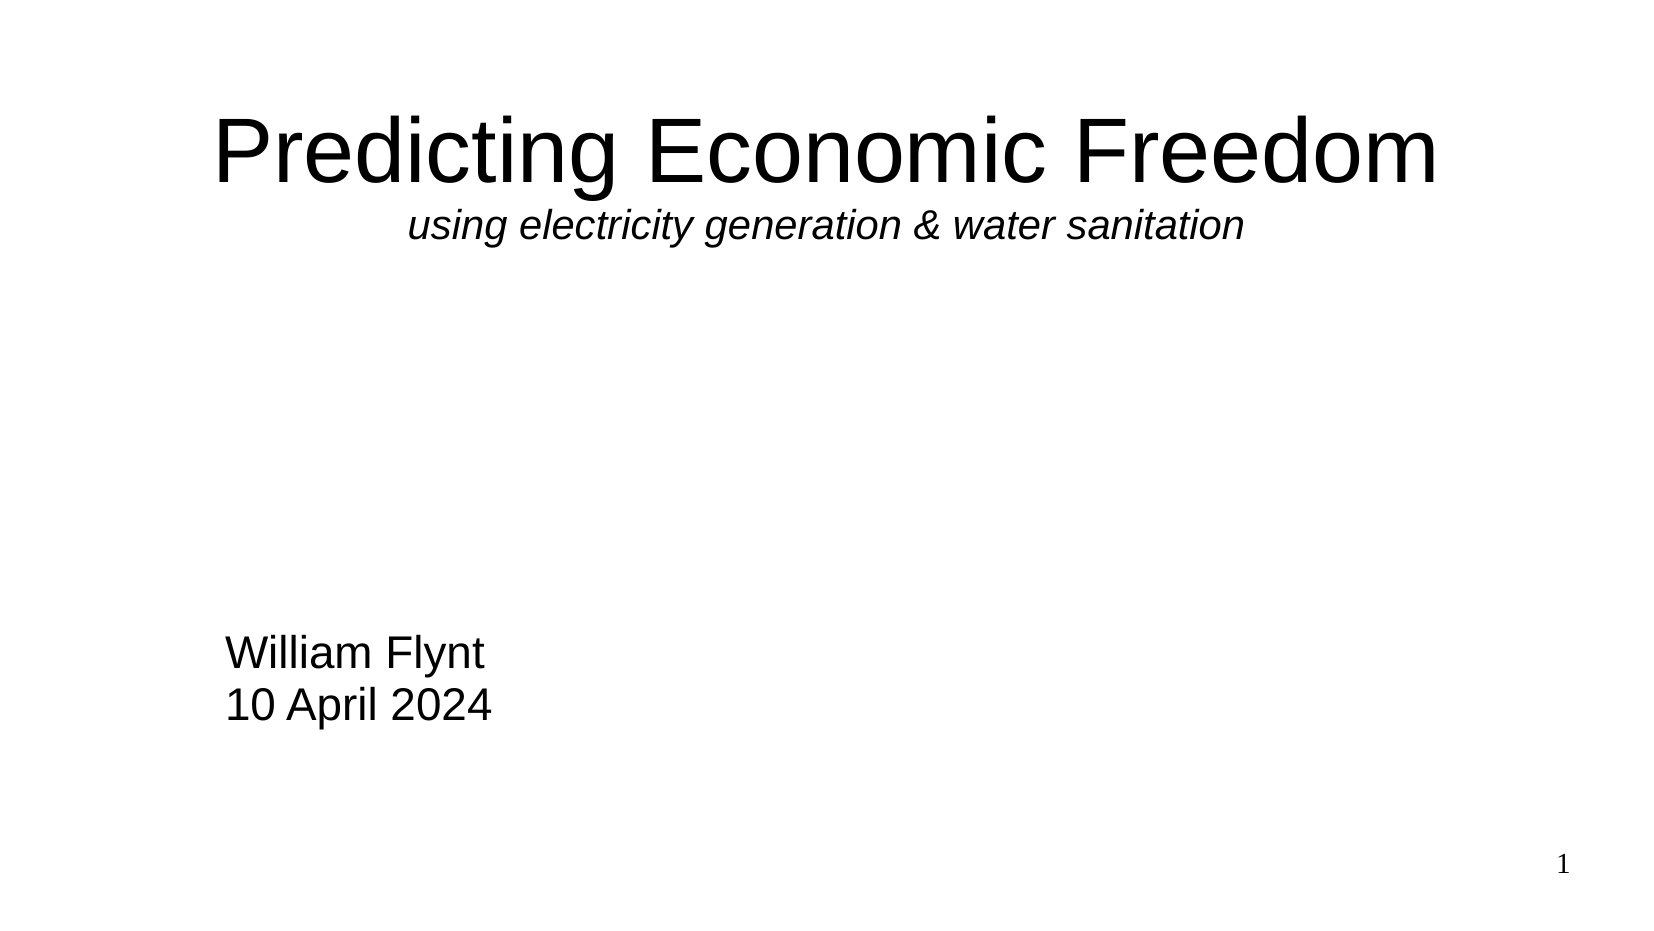

# Predicting Economic Freedom using electricity generation & water sanitation
William Flynt
10 April 2024
1